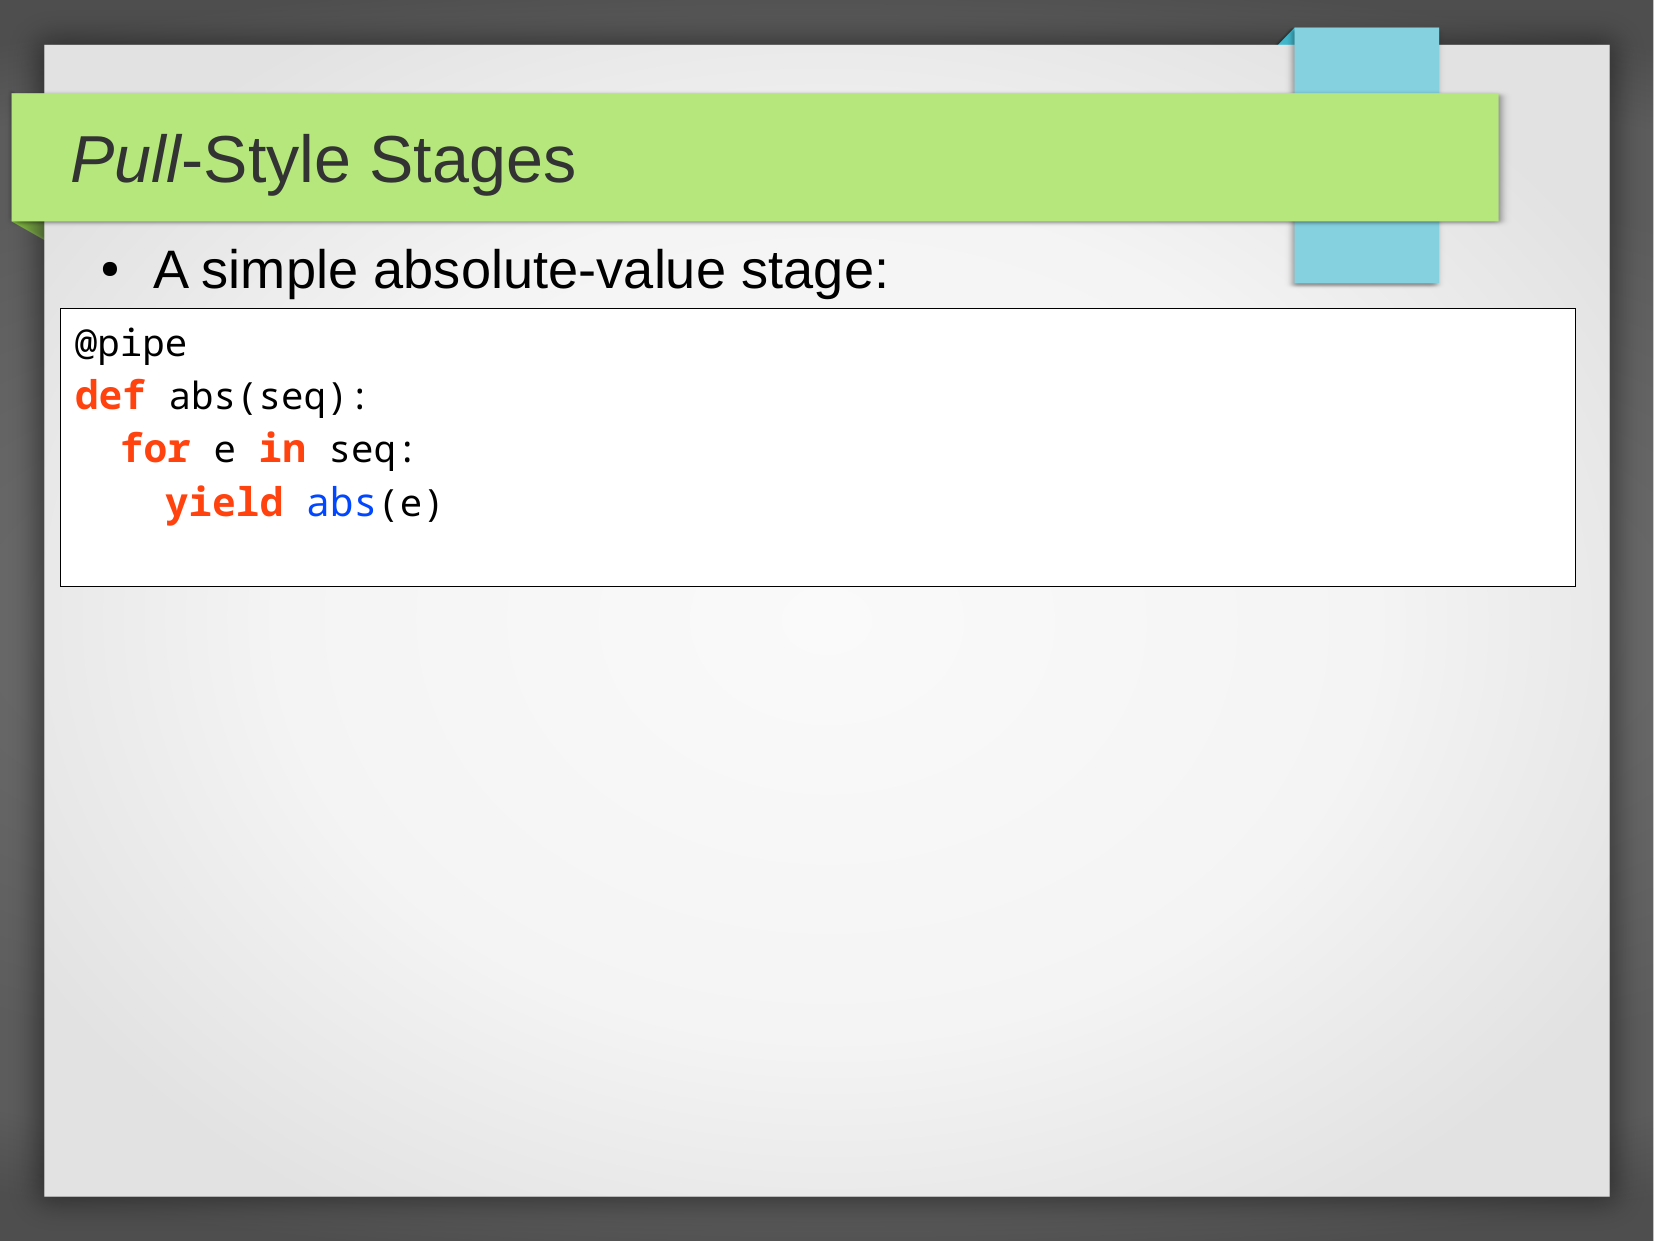

# Pull-Style Stages
A simple absolute-value stage:
@pipe
def abs(seq):
 for e in seq:
 yield abs(e)